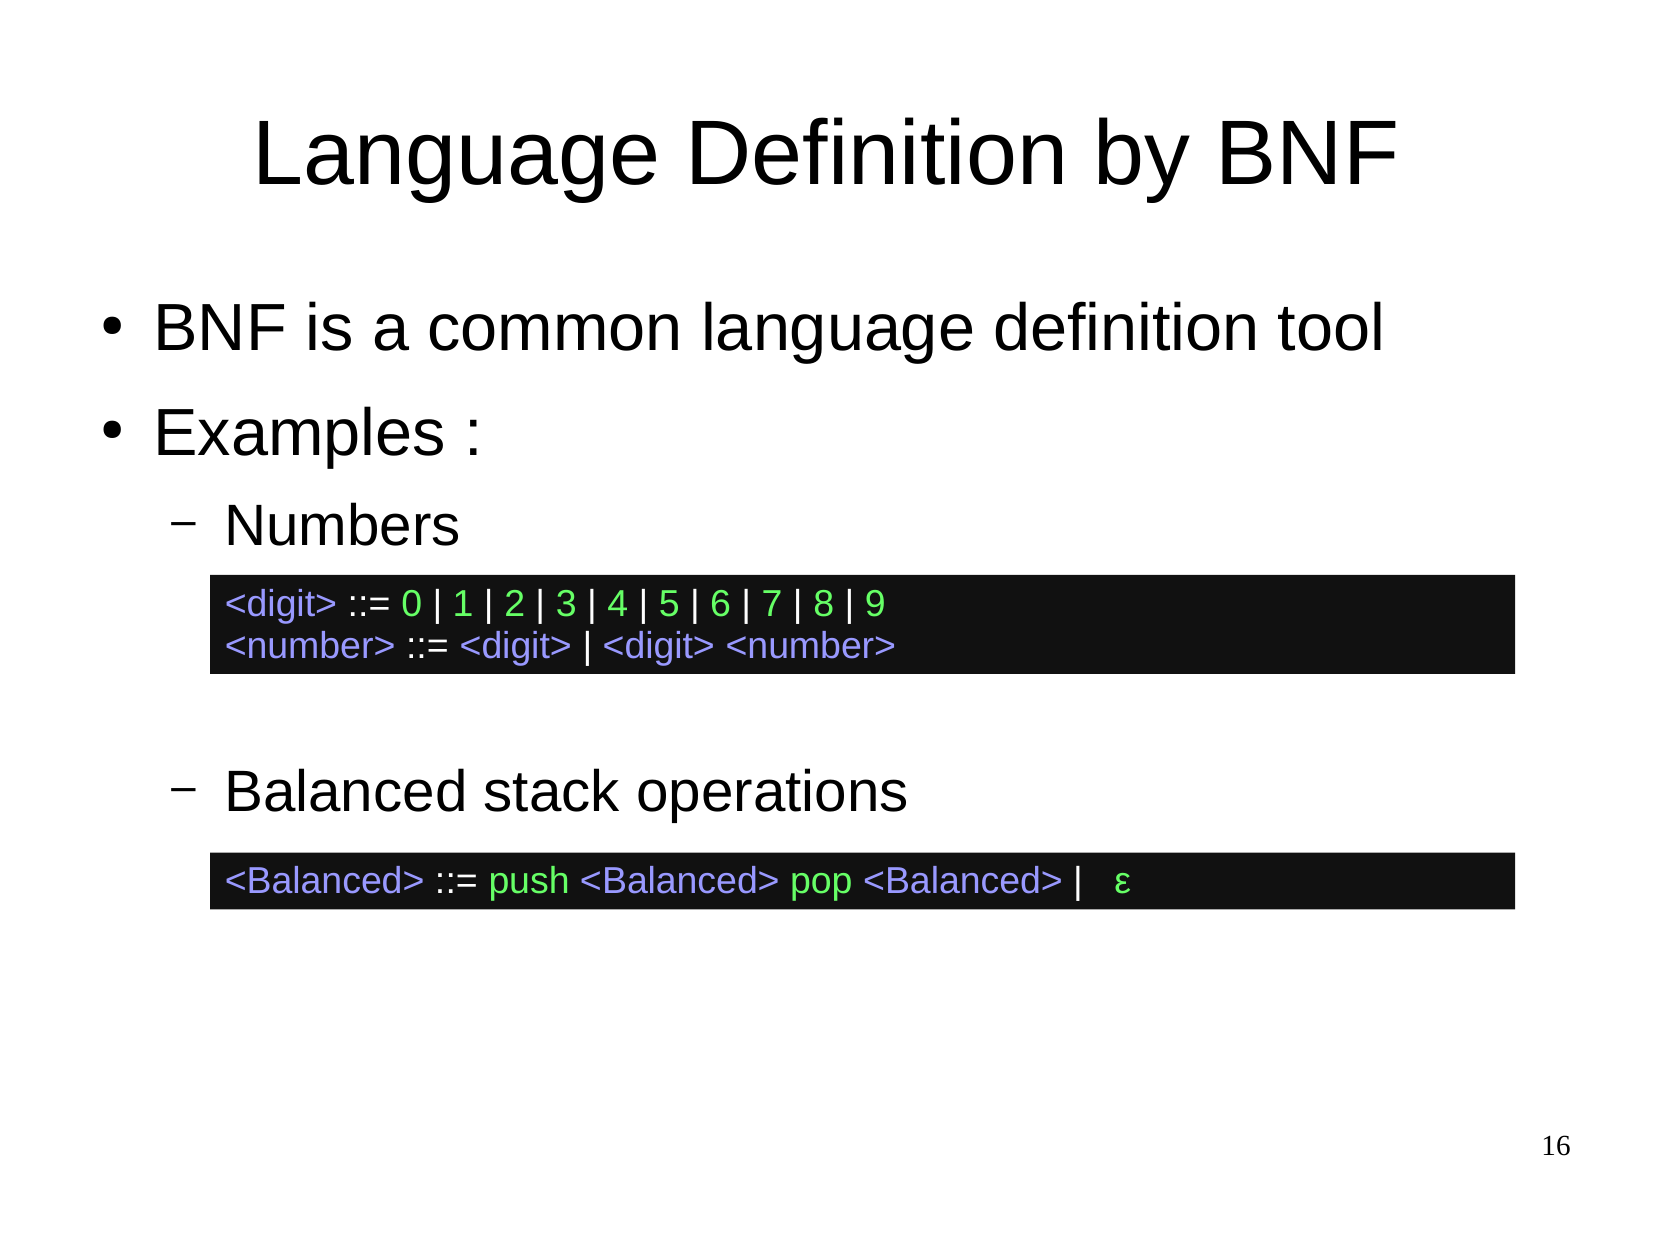

# Language Definition by BNF
BNF is a common language definition tool
Examples :
Numbers
Balanced stack operations
<digit> ::= 0 | 1 | 2 | 3 | 4 | 5 | 6 | 7 | 8 | 9
 ::= <digit> | <digit>
<Balanced> ::= push <Balanced> pop <Balanced> | ε
16